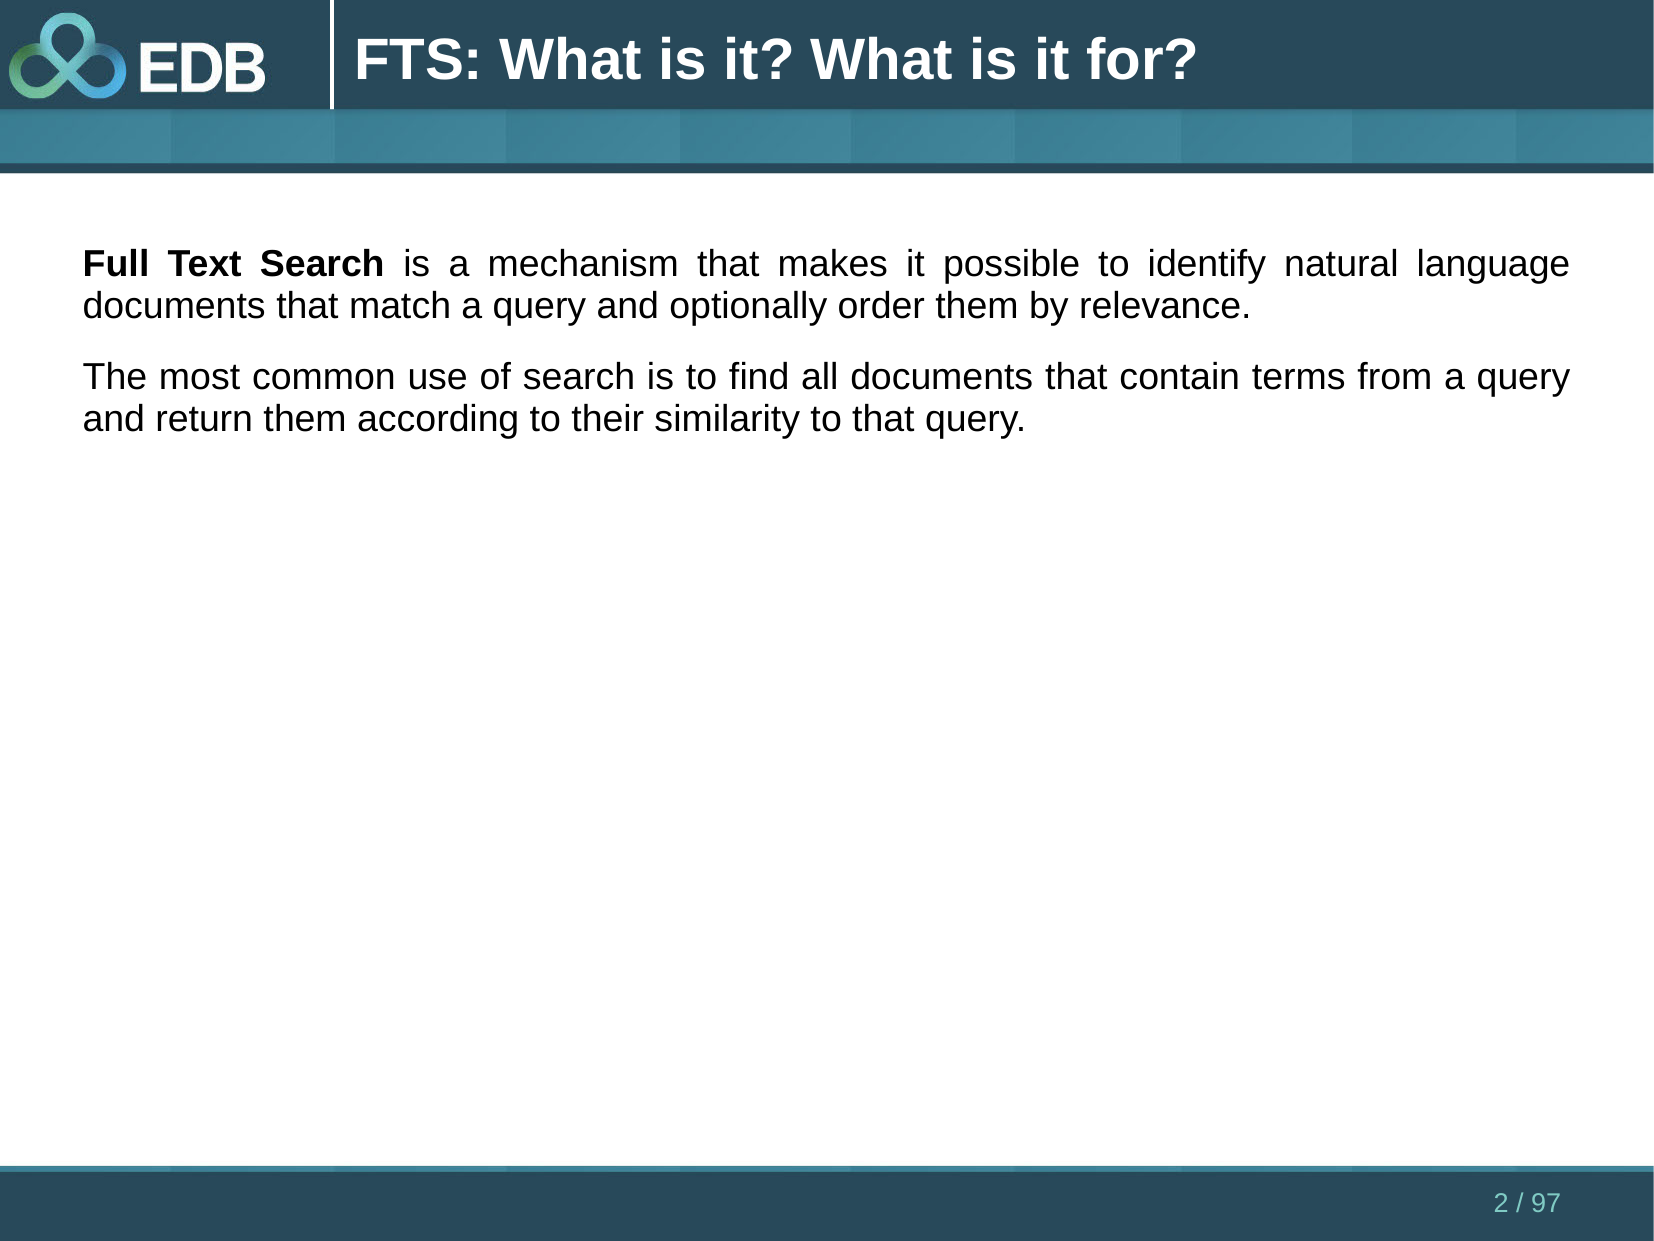

# FTS: What is it? What is it for?
Full Text Search is a mechanism that makes it possible to identify natural language documents that match a query and optionally order them by relevance.
The most common use of search is to find all documents that contain terms from a query and return them according to their similarity to that query.